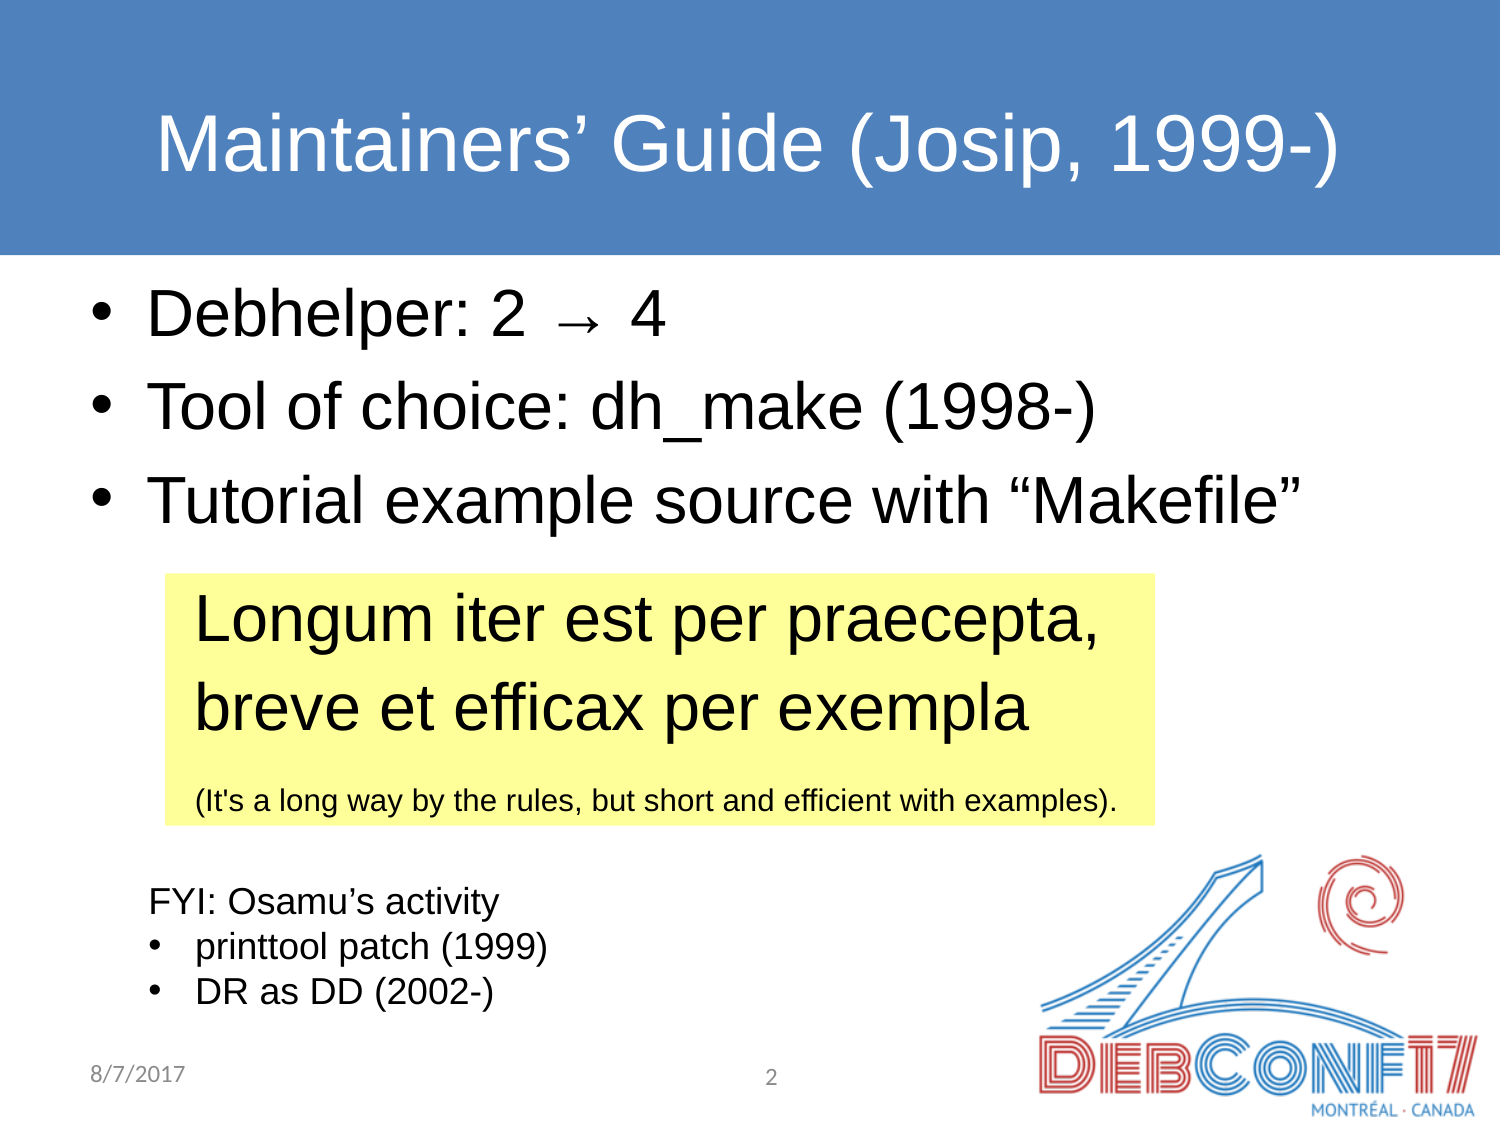

# Maintainers’ Guide (Josip, 1999-)
Debhelper: 2 → 4
Tool of choice: dh_make (1998-)
Tutorial example source with “Makefile”
Longum iter est per praecepta, breve et efficax per exempla
(It's a long way by the rules, but short and efficient with examples).
FYI: Osamu’s activity
printtool patch (1999)
DR as DD (2002-)
8/7/2017